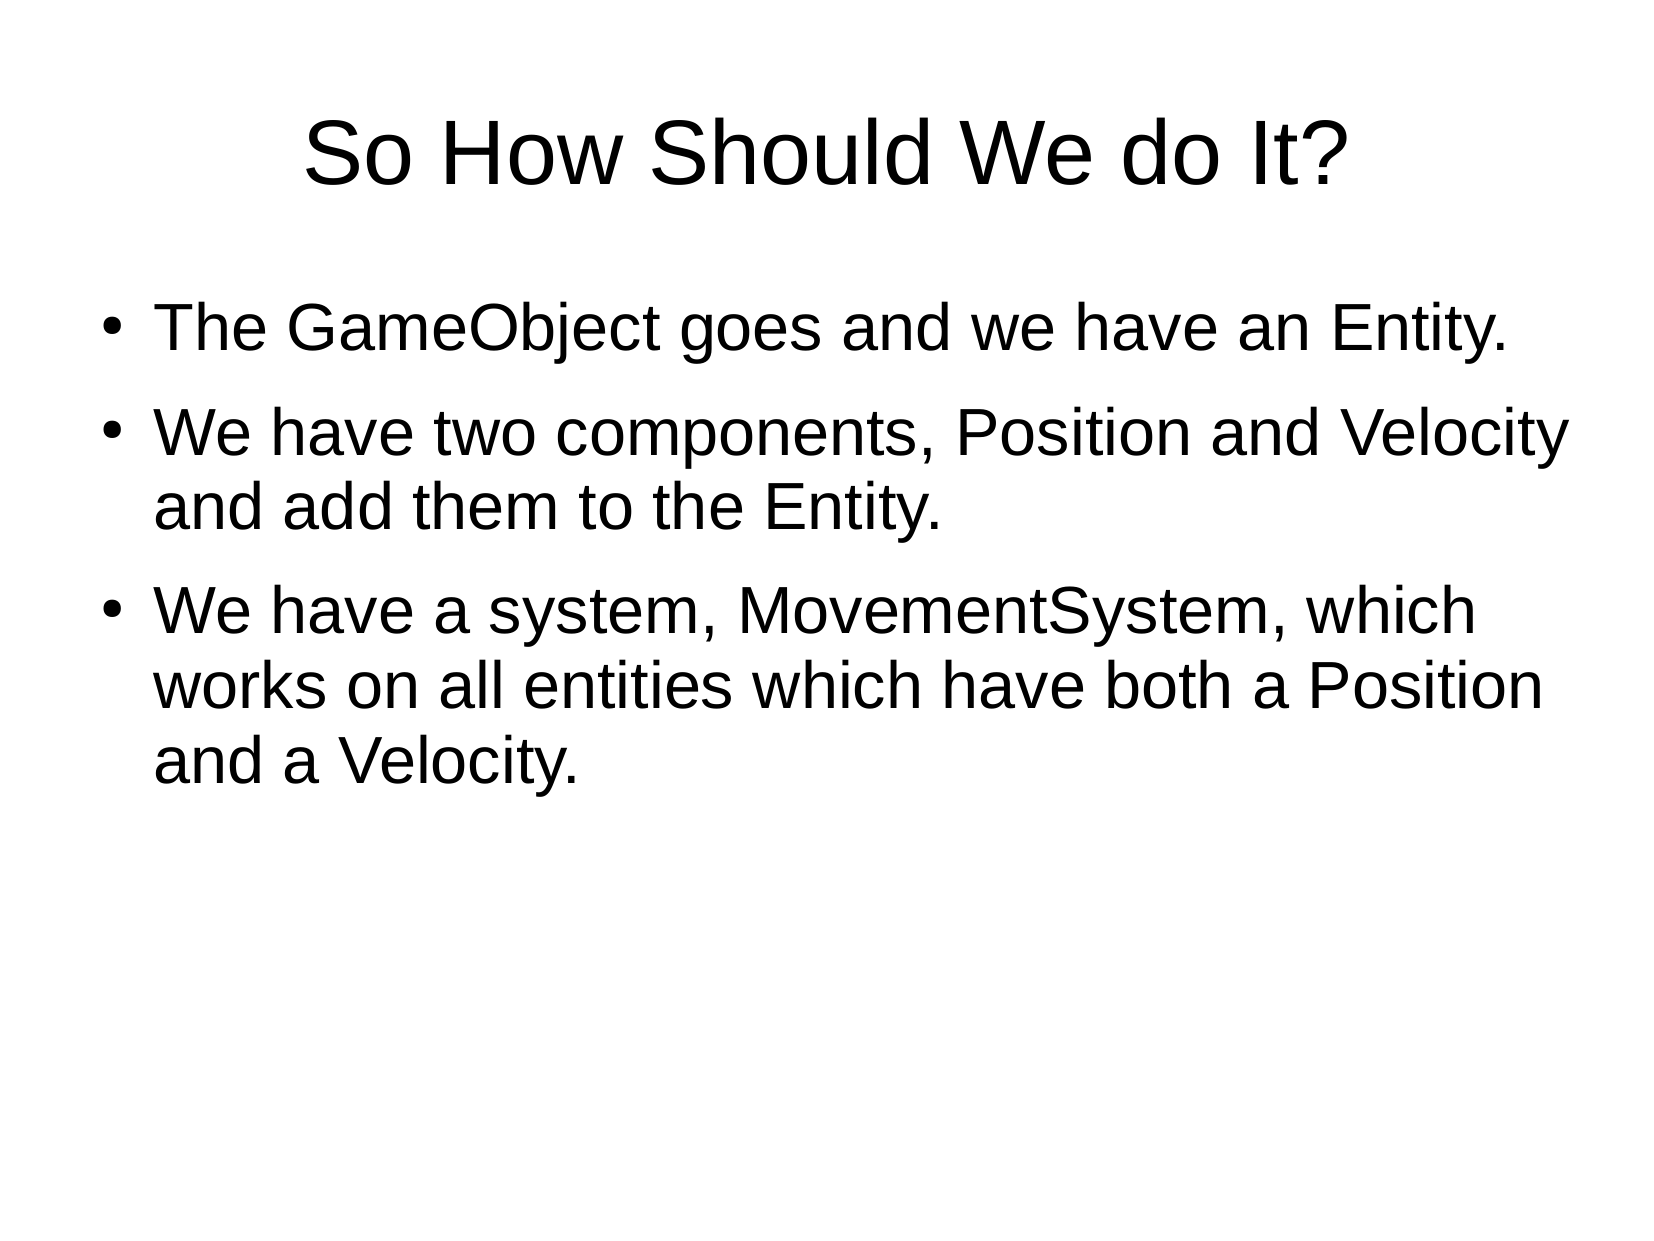

# So How Should We do It?
The GameObject goes and we have an Entity.
We have two components, Position and Velocity and add them to the Entity.
We have a system, MovementSystem, which works on all entities which have both a Position and a Velocity.